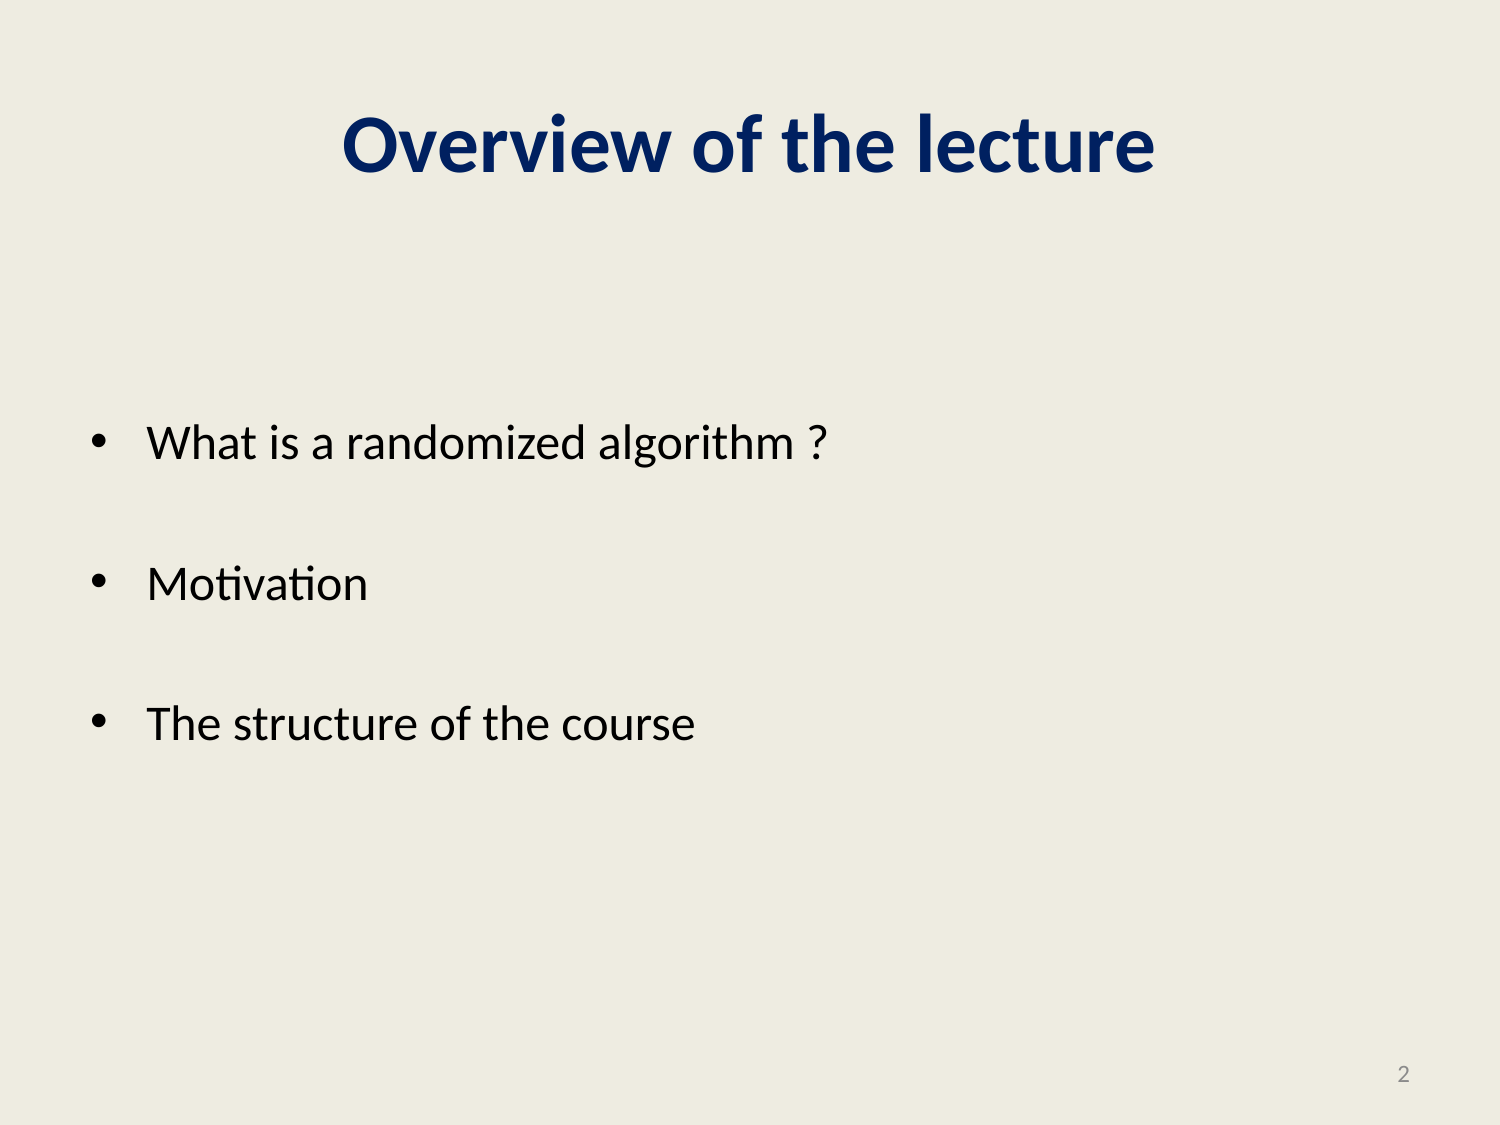

# Overview of the lecture
What is a randomized algorithm ?
Motivation
The structure of the course
1